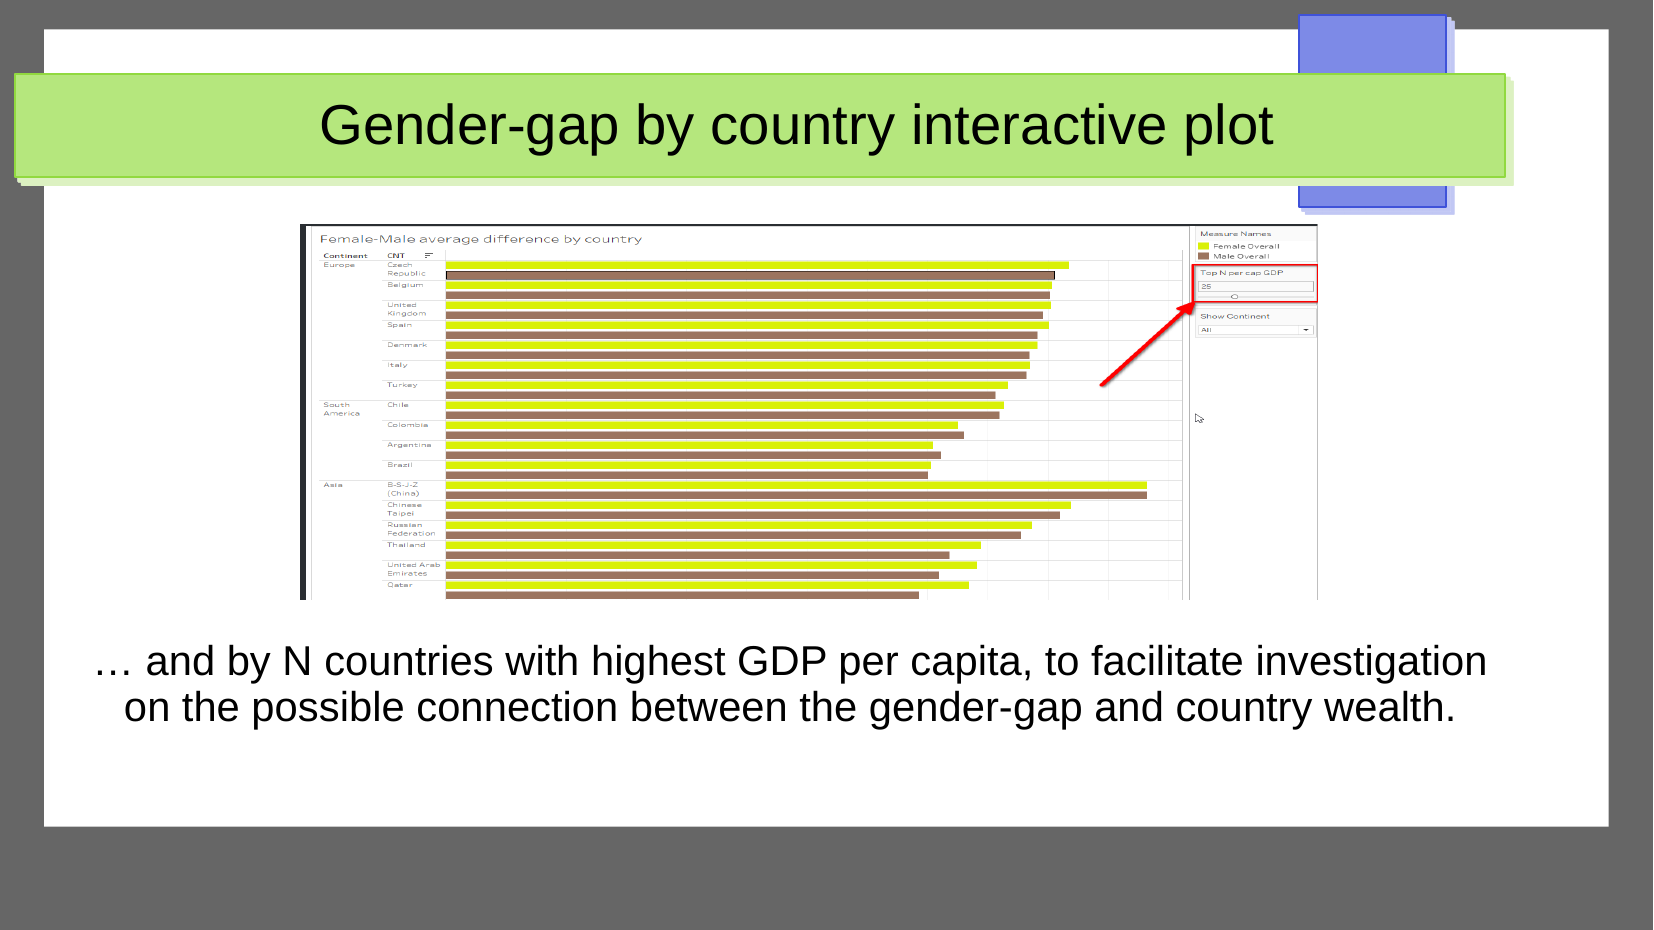

# Gender-gap by country interactive plot
… and by N countries with highest GDP per capita, to facilitate investigation on the possible connection between the gender-gap and country wealth.